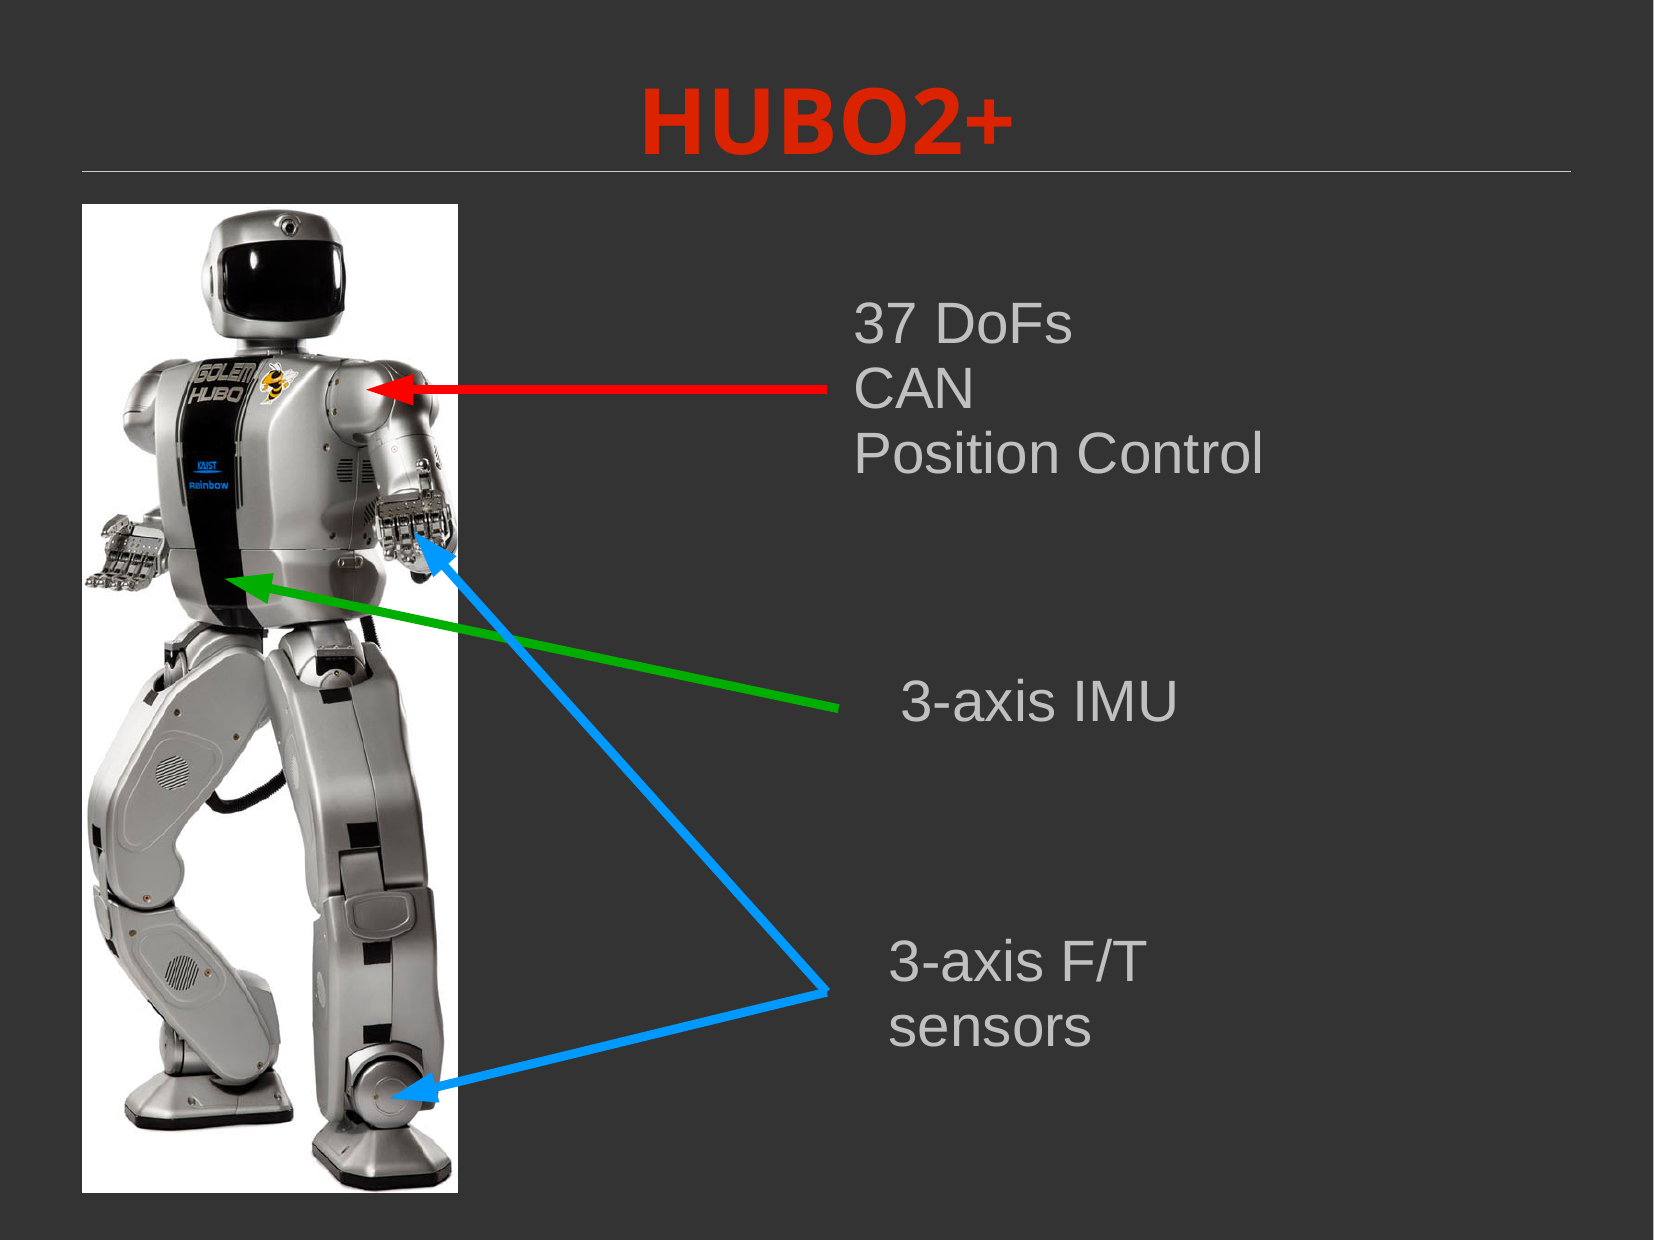

# HUBO2+
37 DoFs
CAN
Position Control
3-axis IMU
3-axis F/T sensors